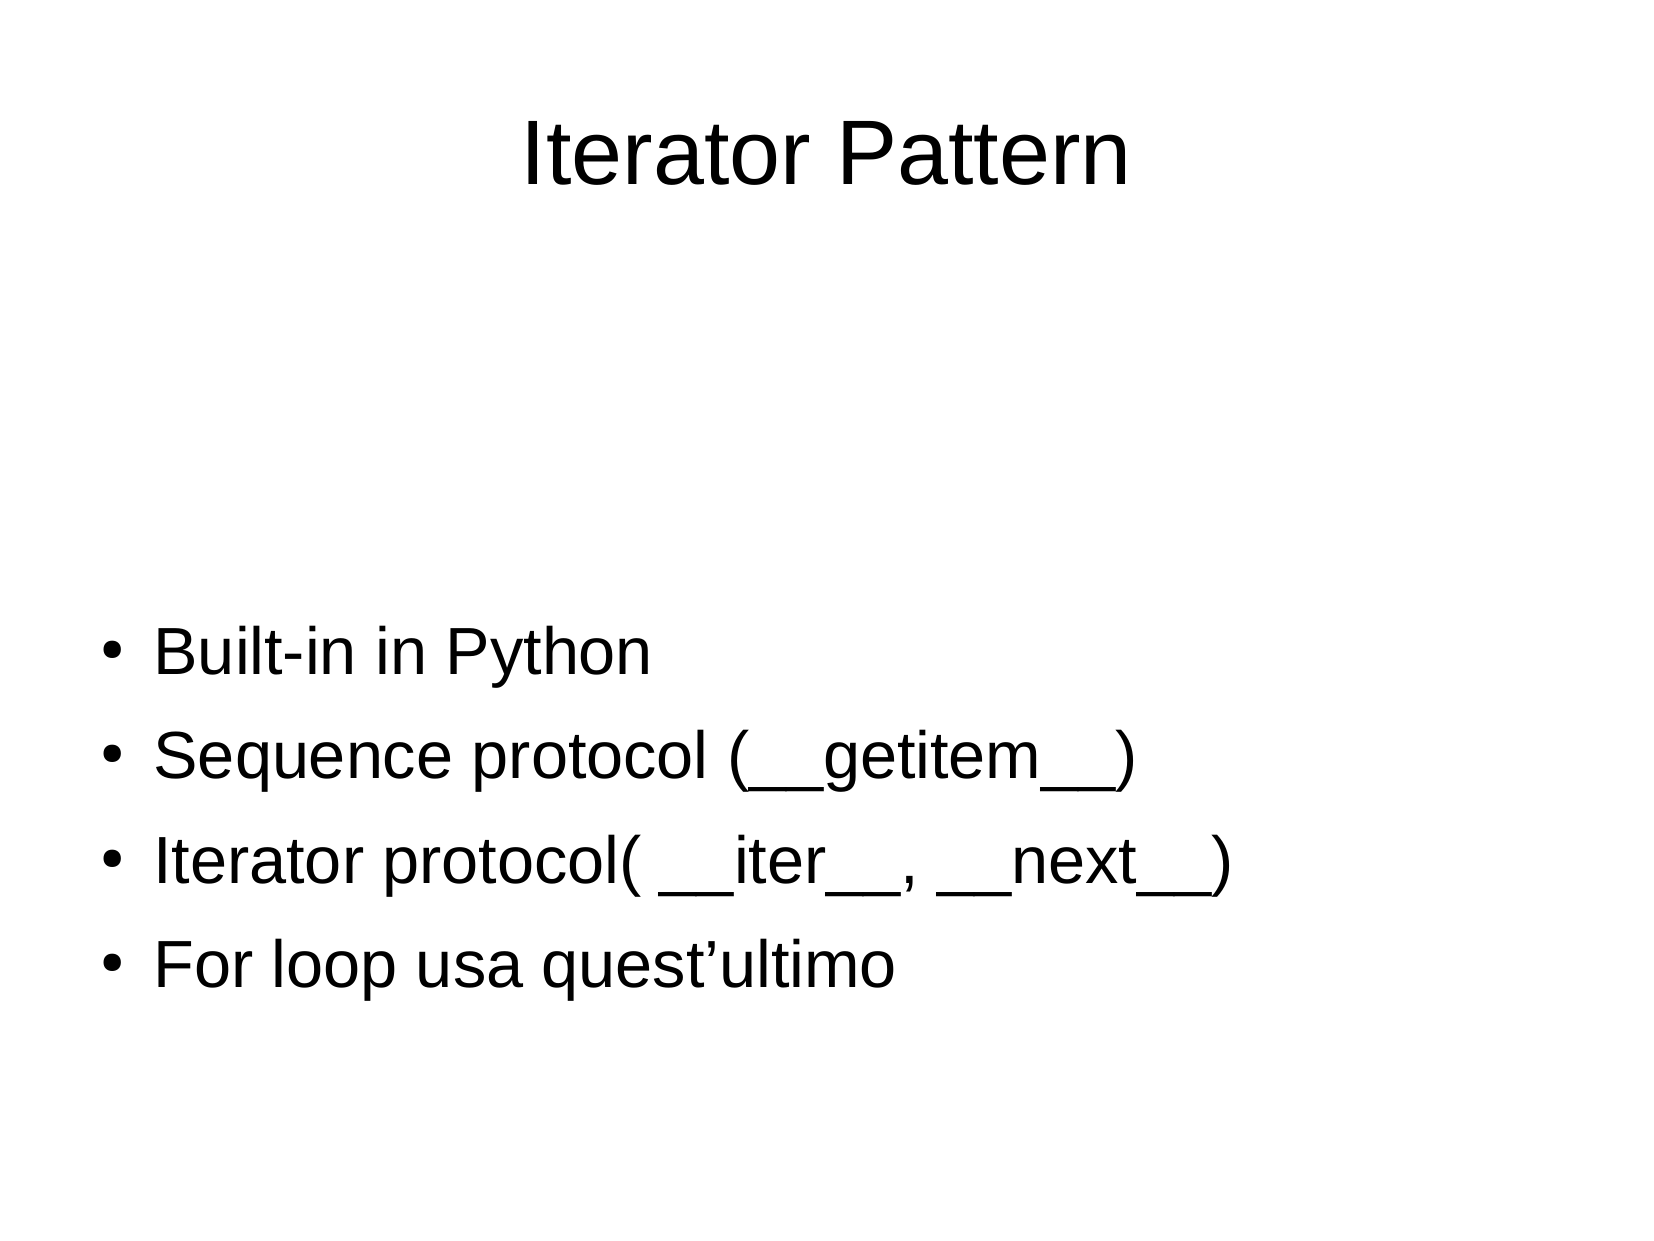

# Iterator Pattern
Built-in in Python
Sequence protocol (__getitem__)
Iterator protocol( __iter__, __next__)
For loop usa quest’ultimo